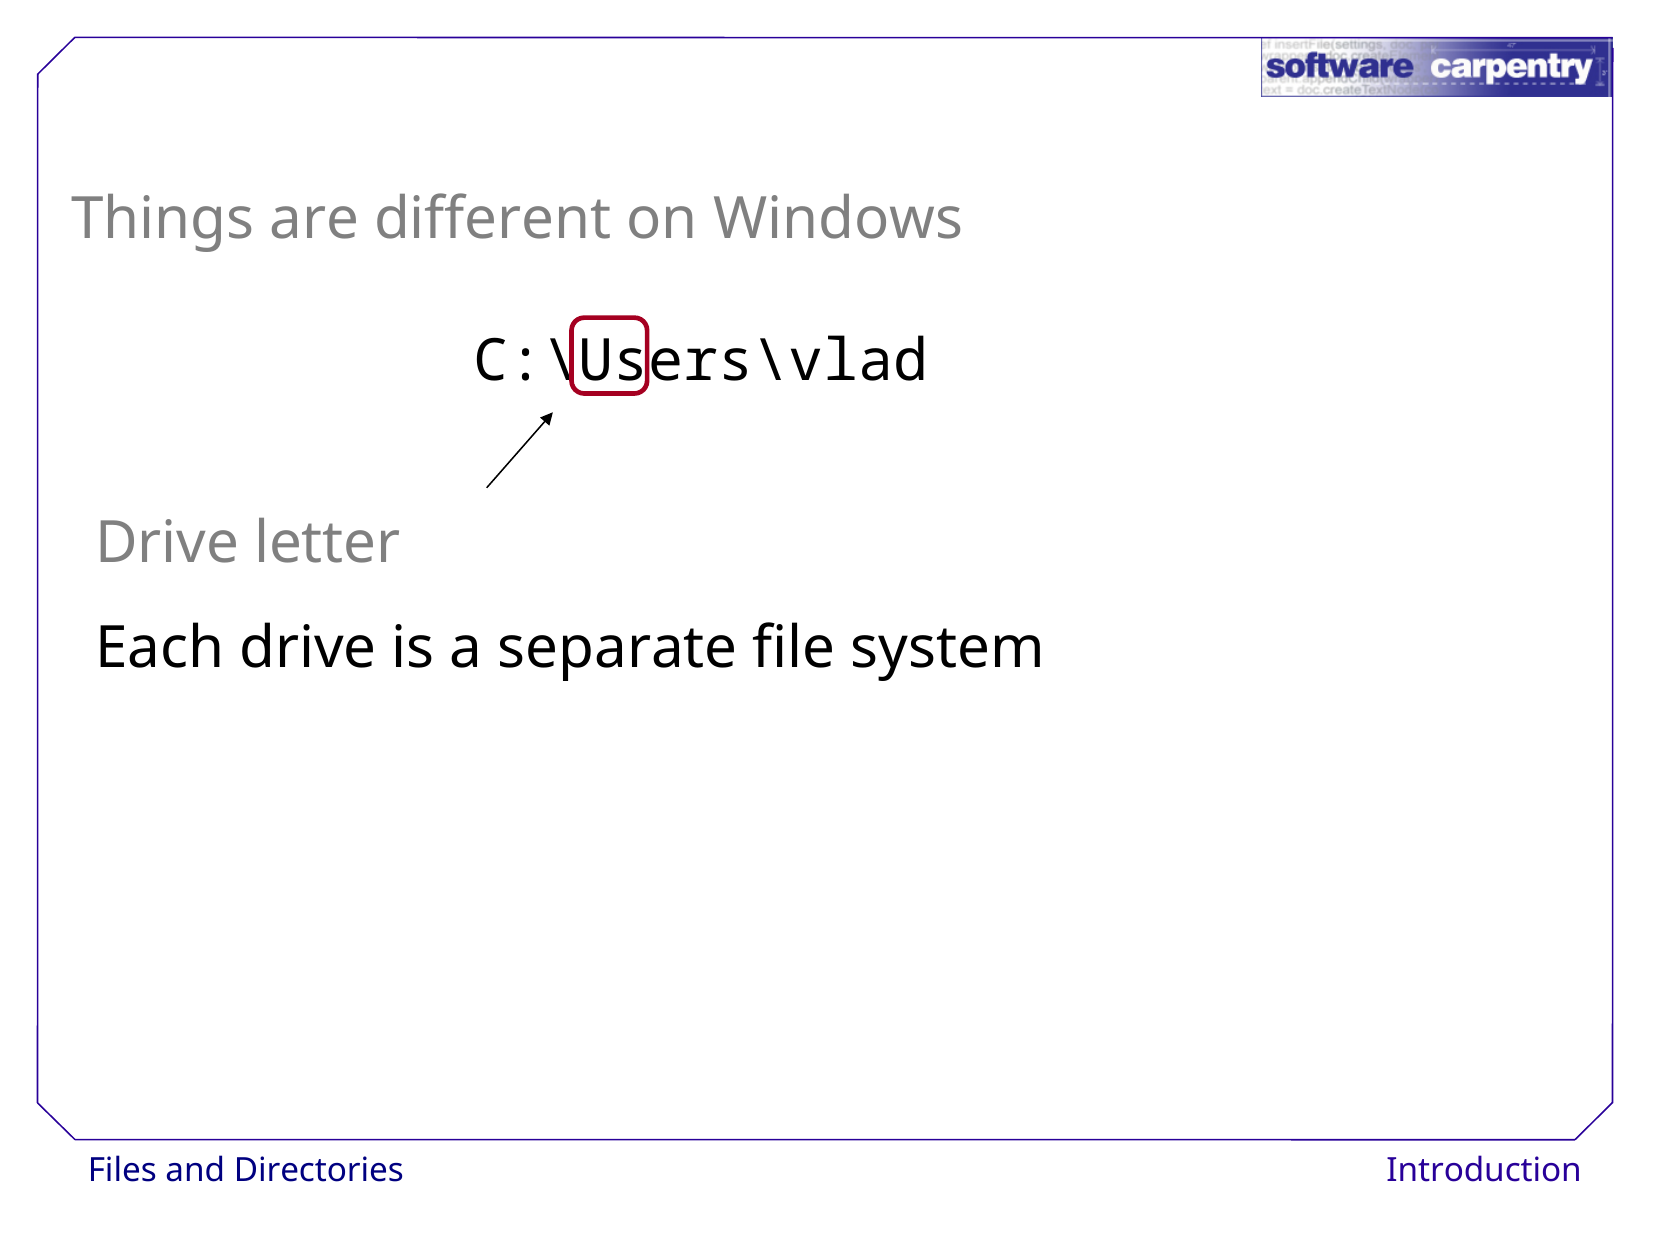

Things are different on Windows
C:\Users\vlad
Drive letter
Each drive is a separate file system